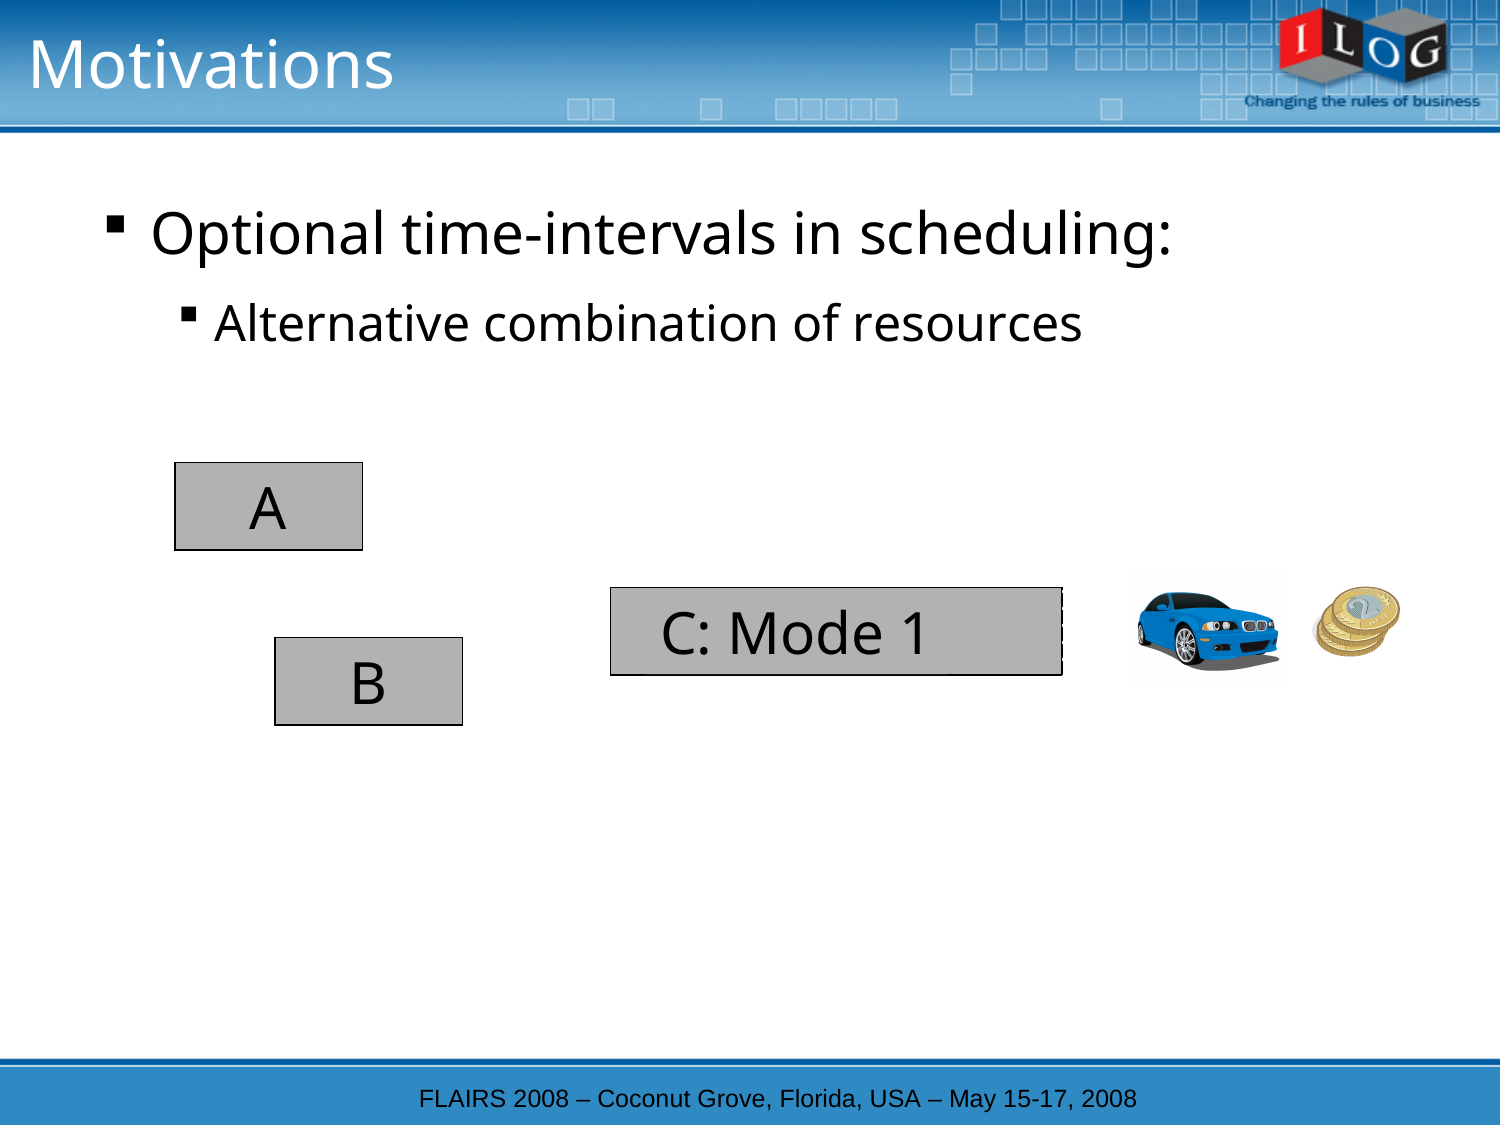

# Motivations
Optional time-intervals in scheduling:
Alternative combination of resources
A
C: Mode 1
C: Mode 1
B
11
© ILOG, All rights reserved